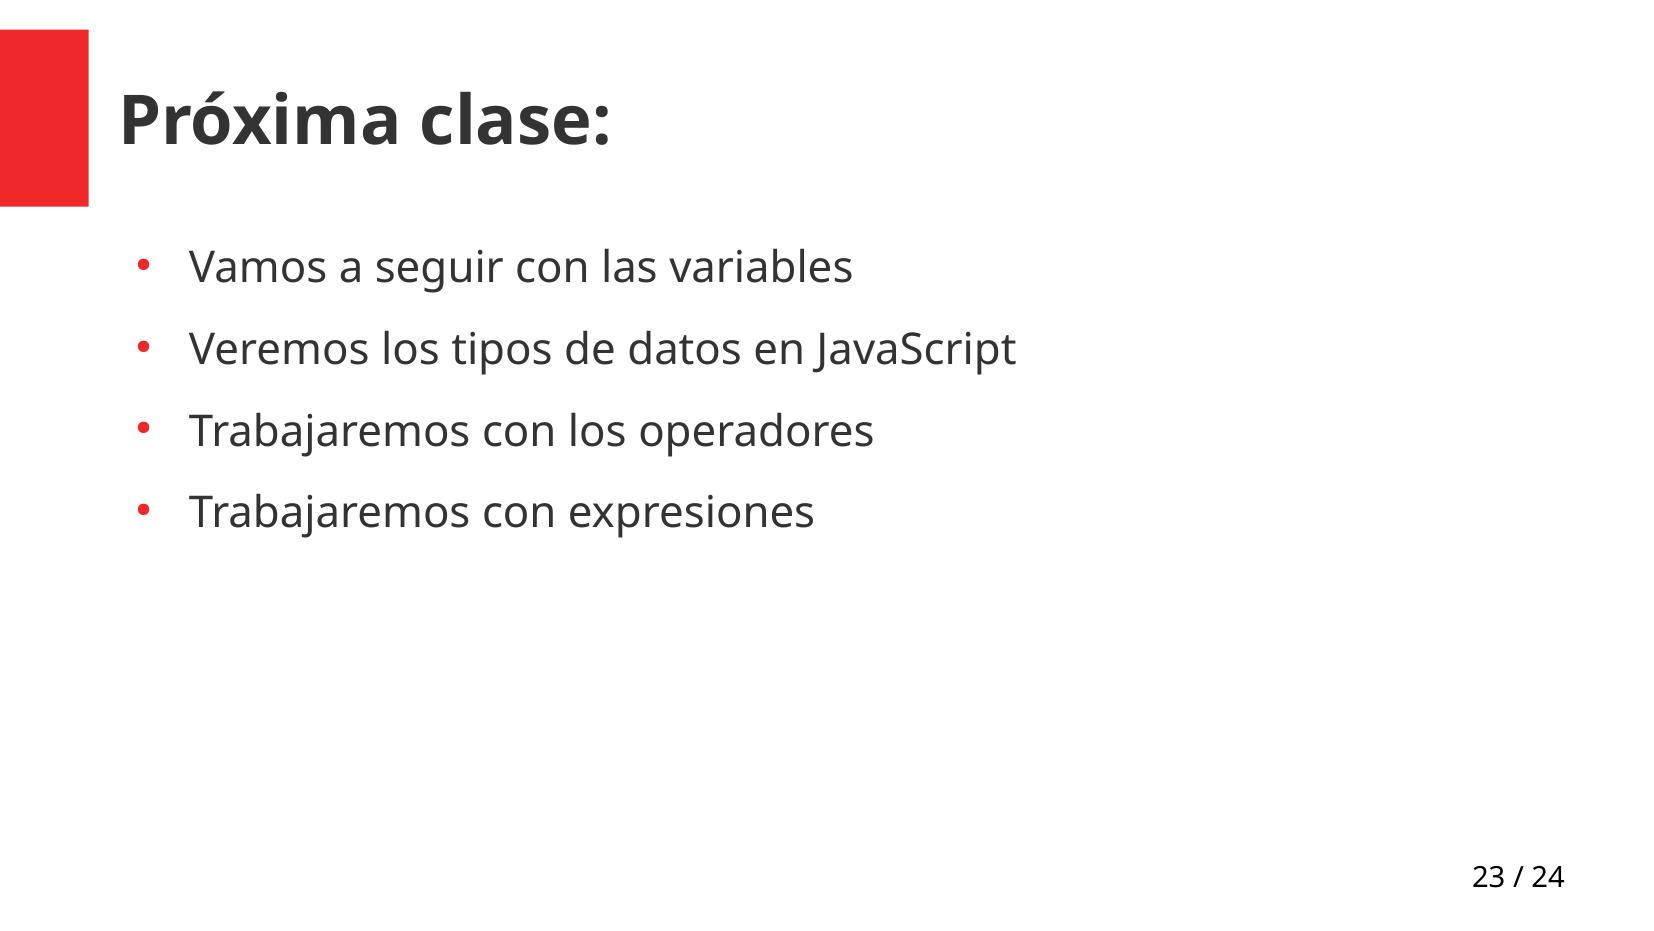

# Próxima clase:
Vamos a seguir con las variables
Veremos los tipos de datos en JavaScript
Trabajaremos con los operadores
Trabajaremos con expresiones
23